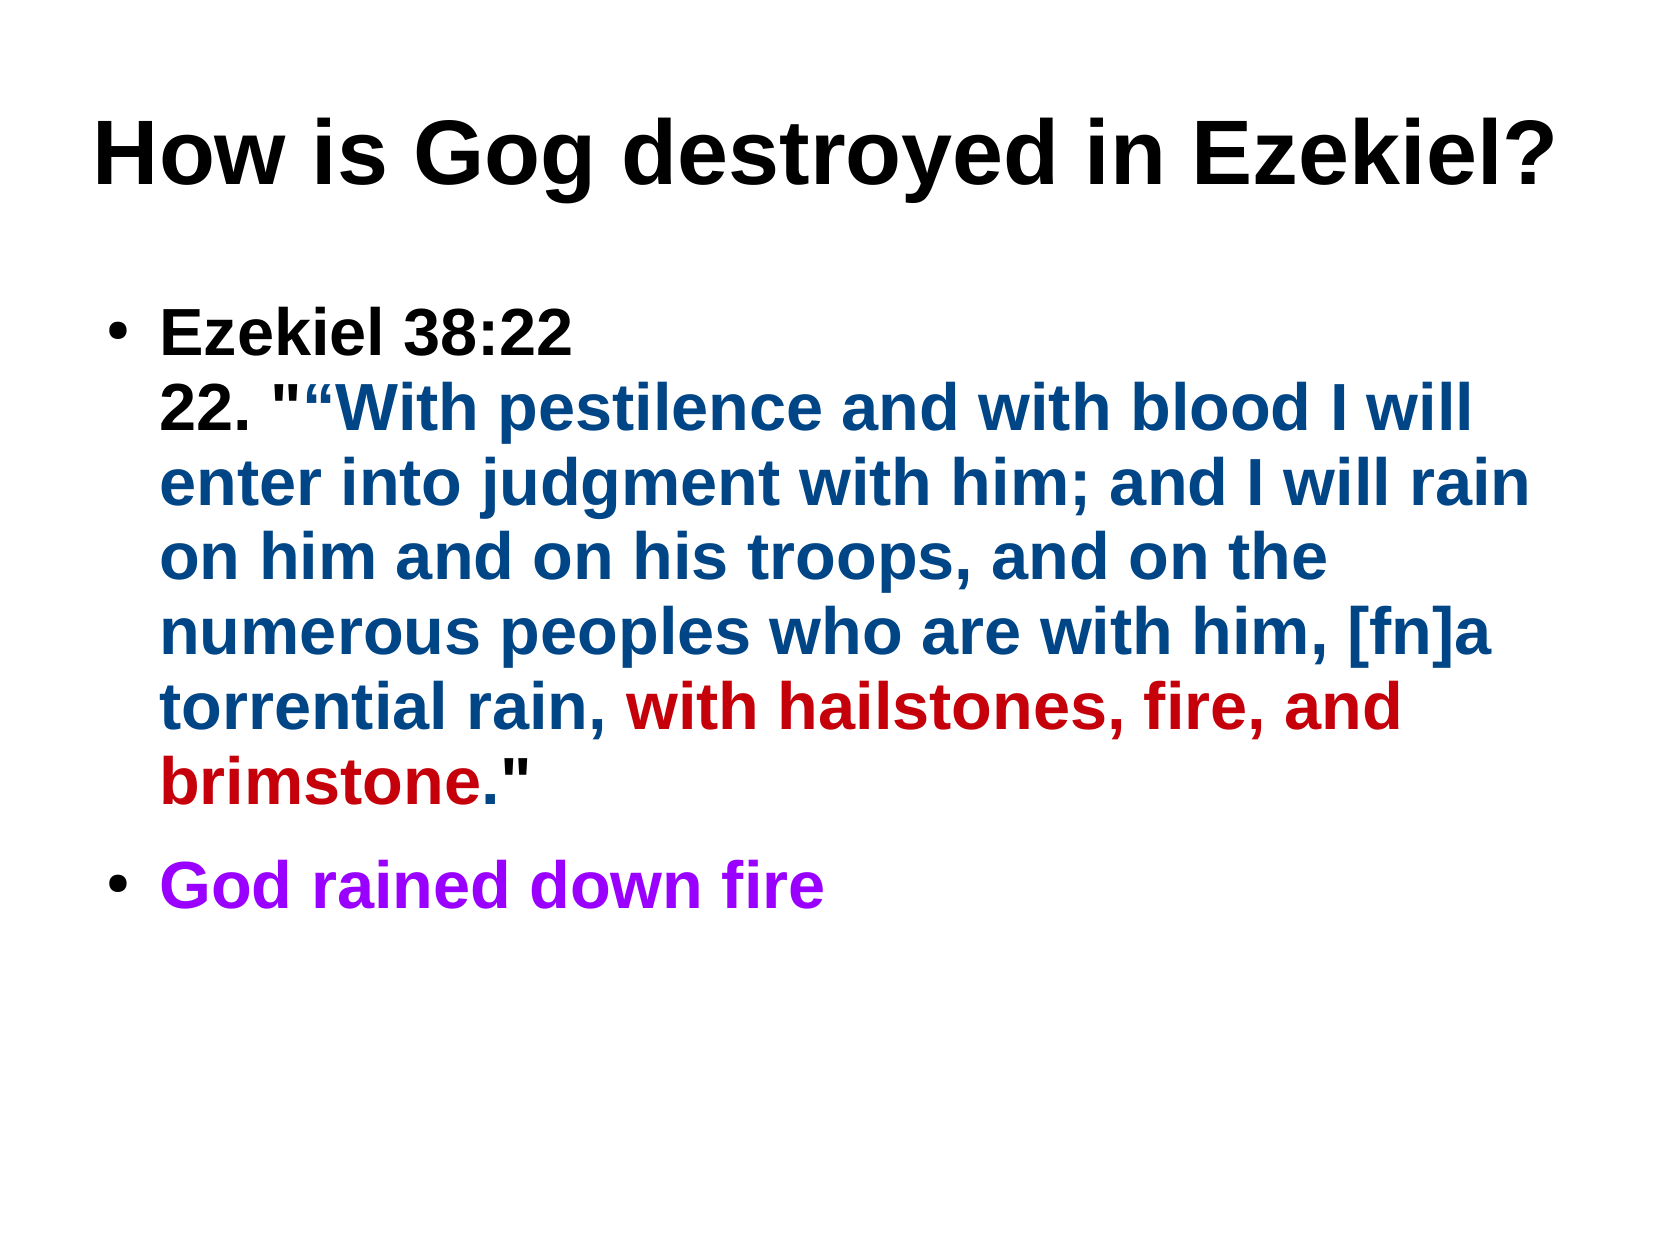

# How is Gog destroyed in Ezekiel?
Ezekiel 38:22
22. "“With pestilence and with blood I will enter into judgment with him; and I will rain on him and on his troops, and on the numerous peoples who are with him, [fn]a torrential rain, with hailstones, fire, and brimstone."
God rained down fire